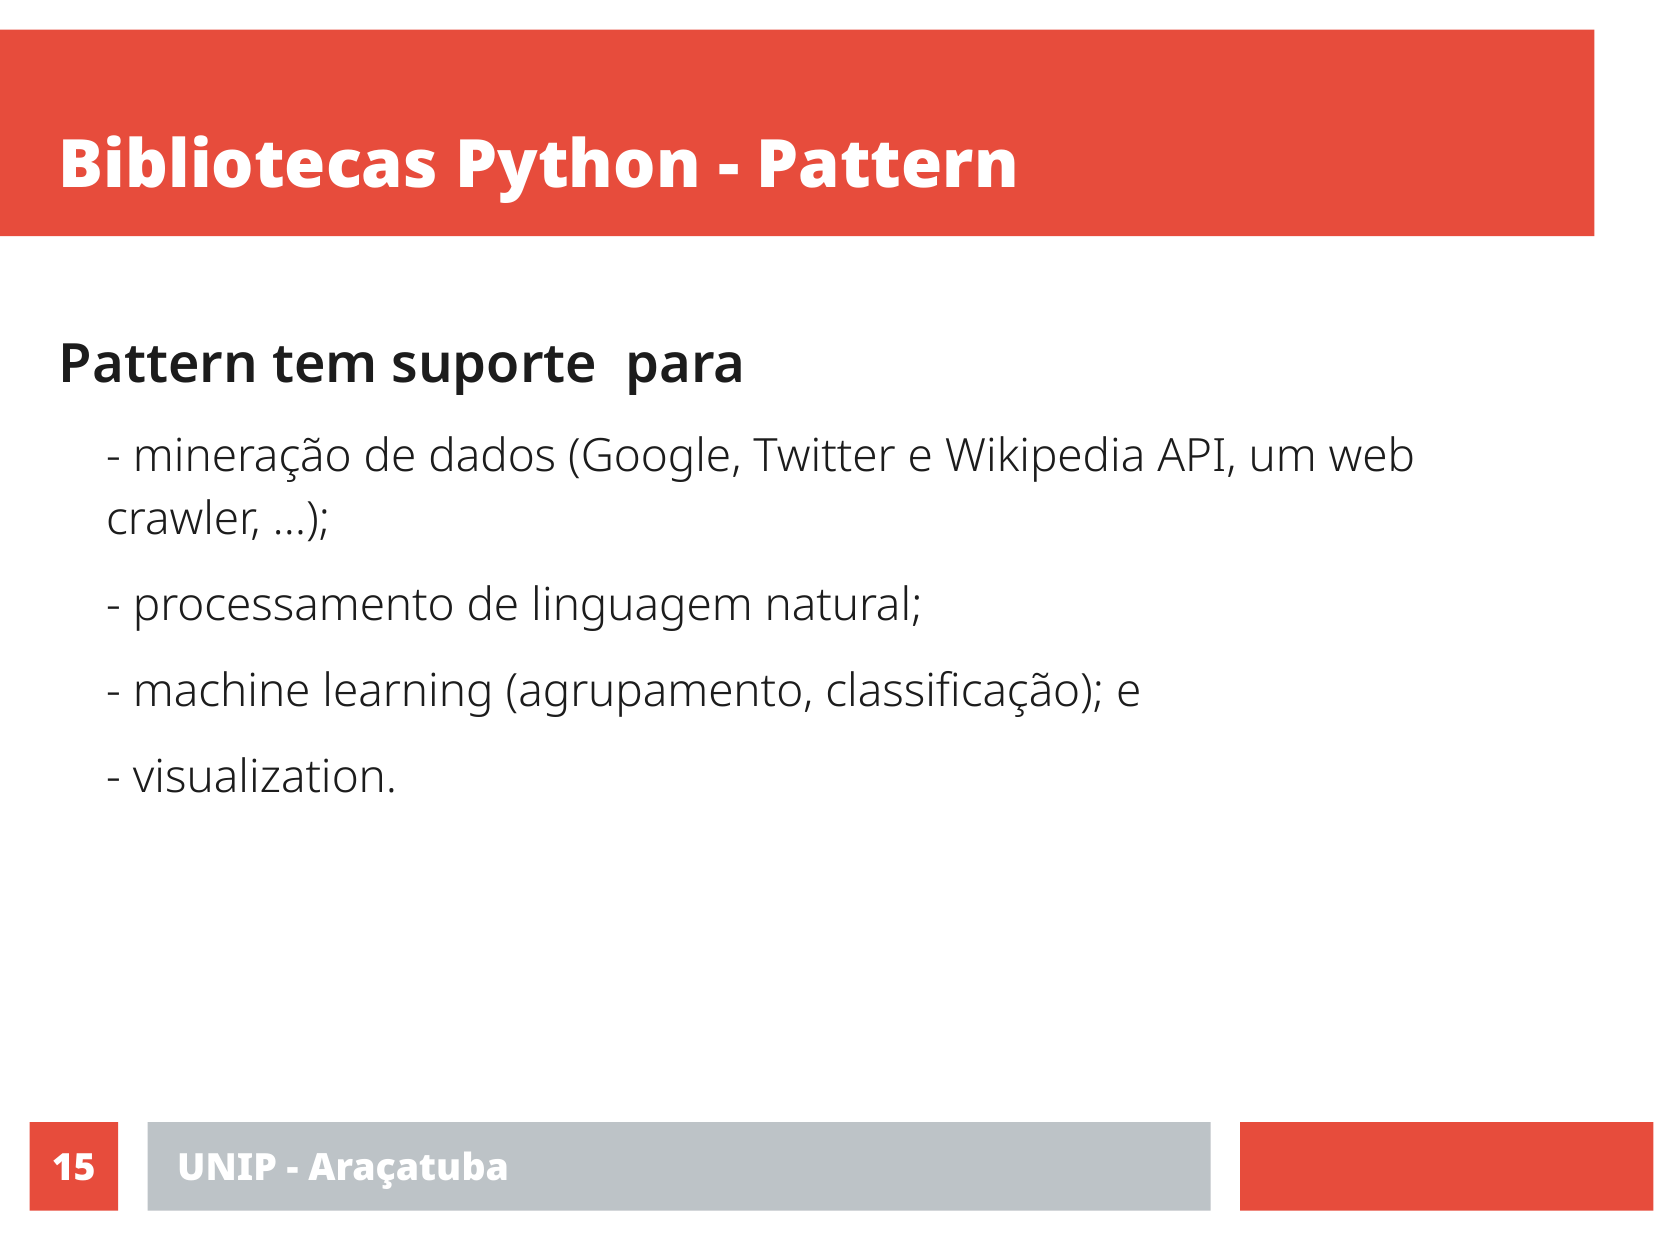

# Bibliotecas Python - Pattern
Pattern tem suporte para
- mineração de dados (Google, Twitter e Wikipedia API, um web crawler, …);
- processamento de linguagem natural;
- machine learning (agrupamento, classificação); e
- visualization.
15
UNIP - Araçatuba